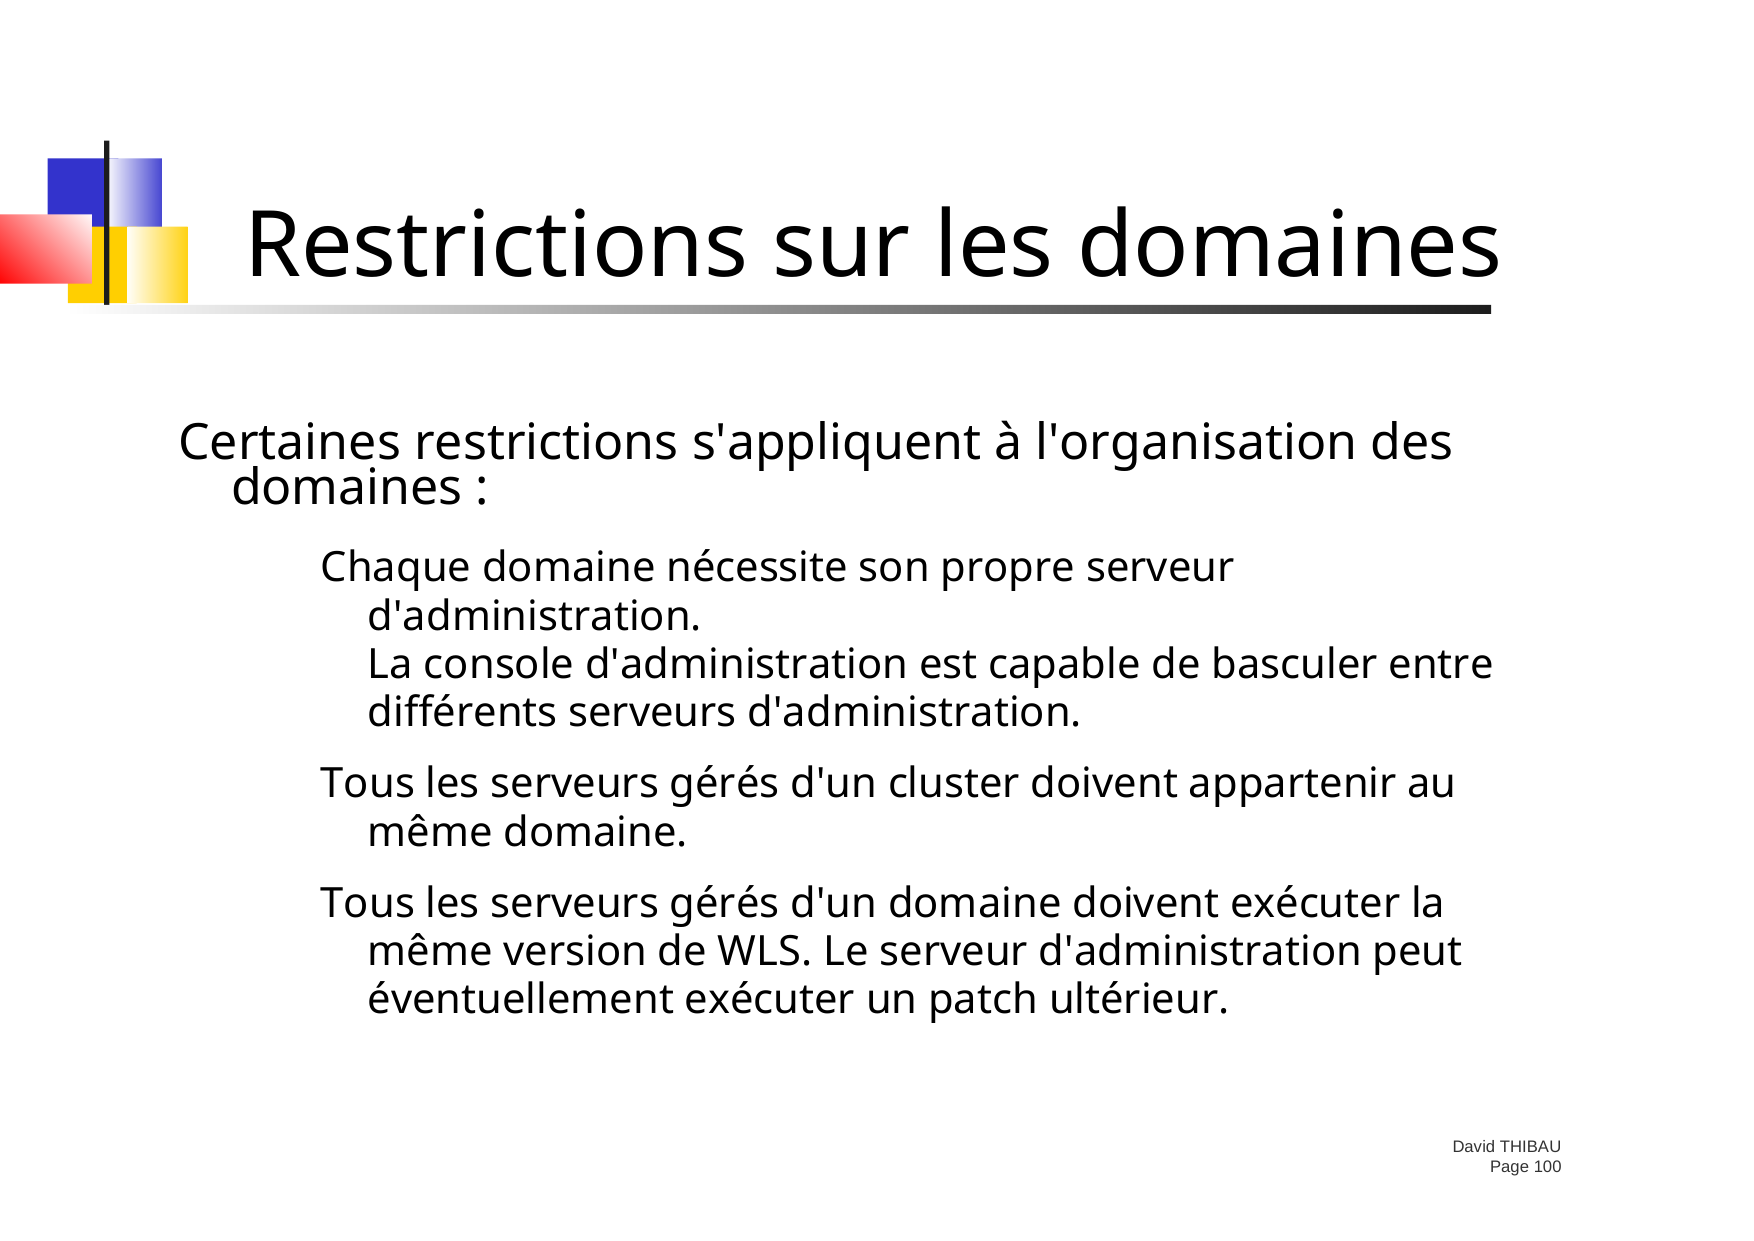

# Restrictions sur les domaines
Certaines restrictions s'appliquent à l'organisation des domaines :
Chaque domaine nécessite son propre serveur d'administration.
La console d'administration est capable de basculer entre différents serveurs d'administration.
Tous les serveurs gérés d'un cluster doivent appartenir au même domaine.
Tous les serveurs gérés d'un domaine doivent exécuter la même version de WLS. Le serveur d'administration peut éventuellement exécuter un patch ultérieur.